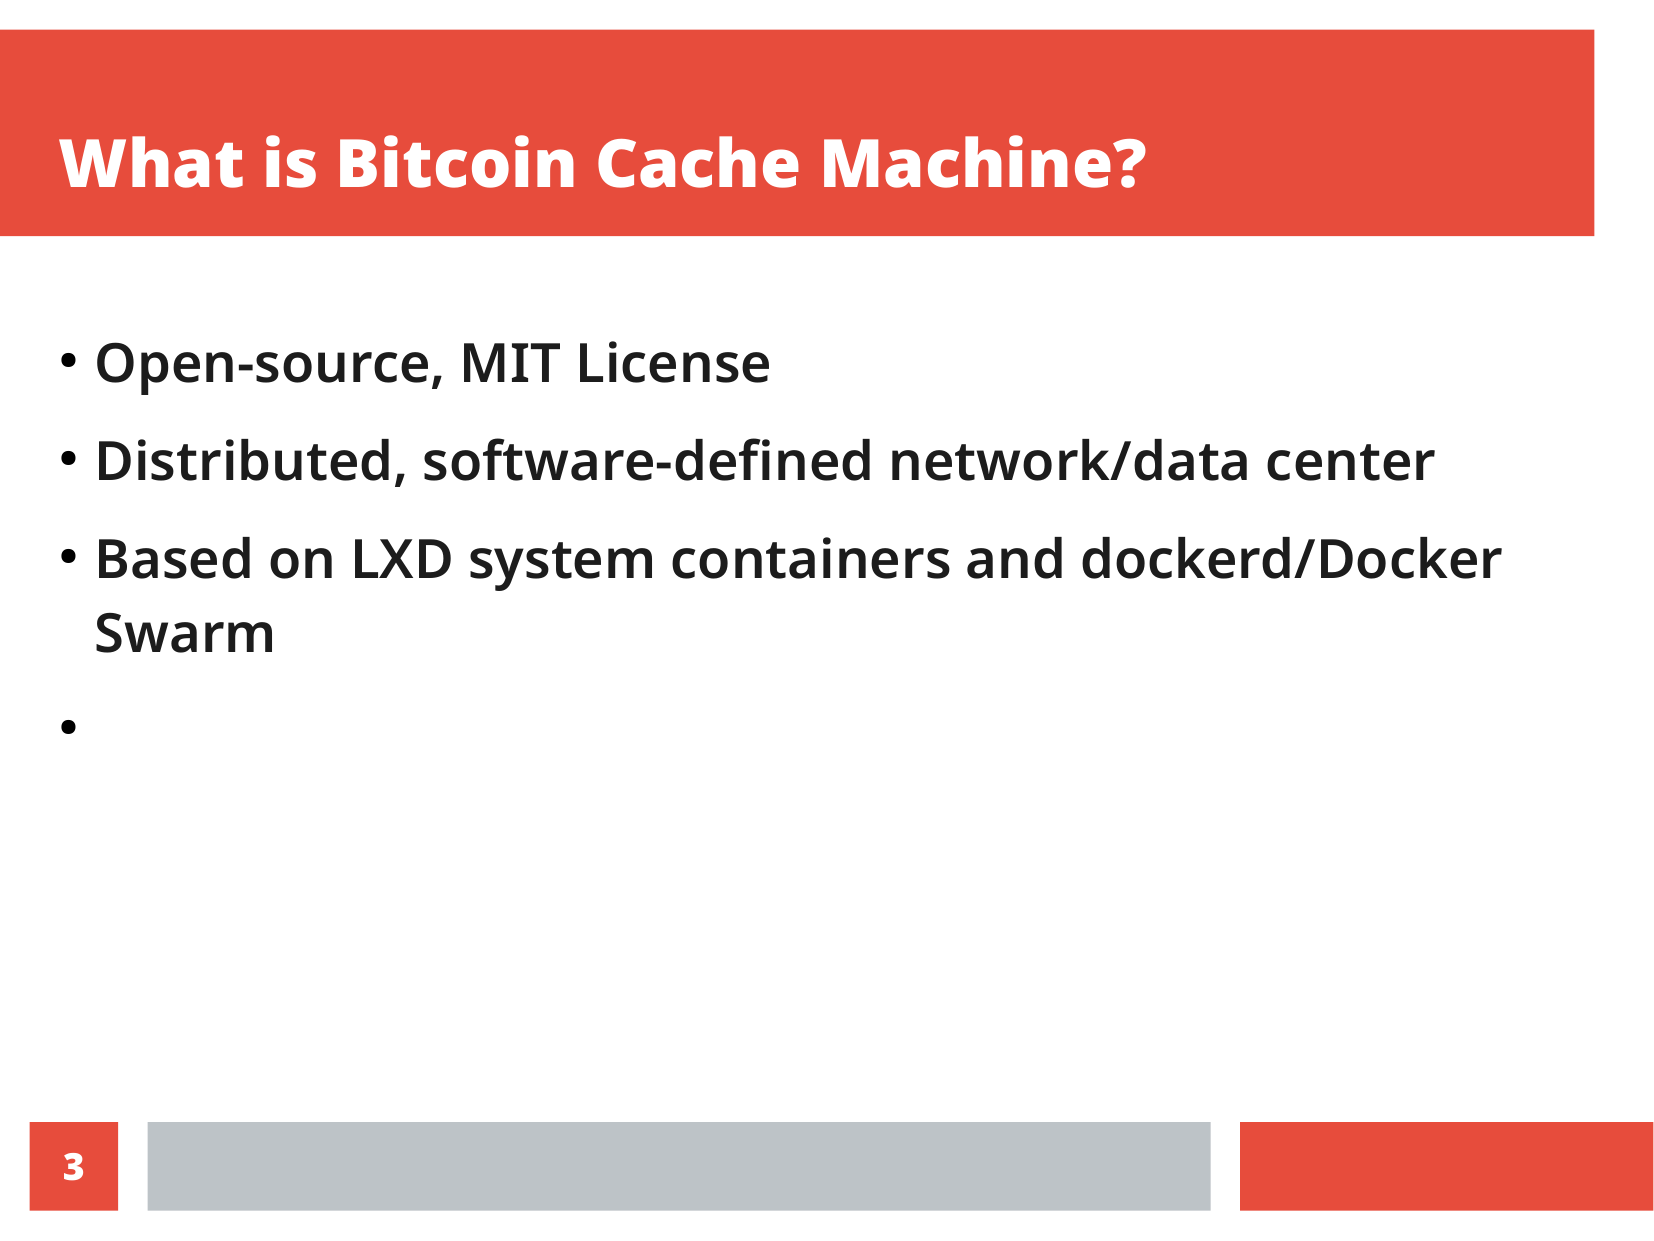

# What is Bitcoin Cache Machine?
Open-source, MIT License
Distributed, software-defined network/data center
Based on LXD system containers and dockerd/Docker Swarm
3